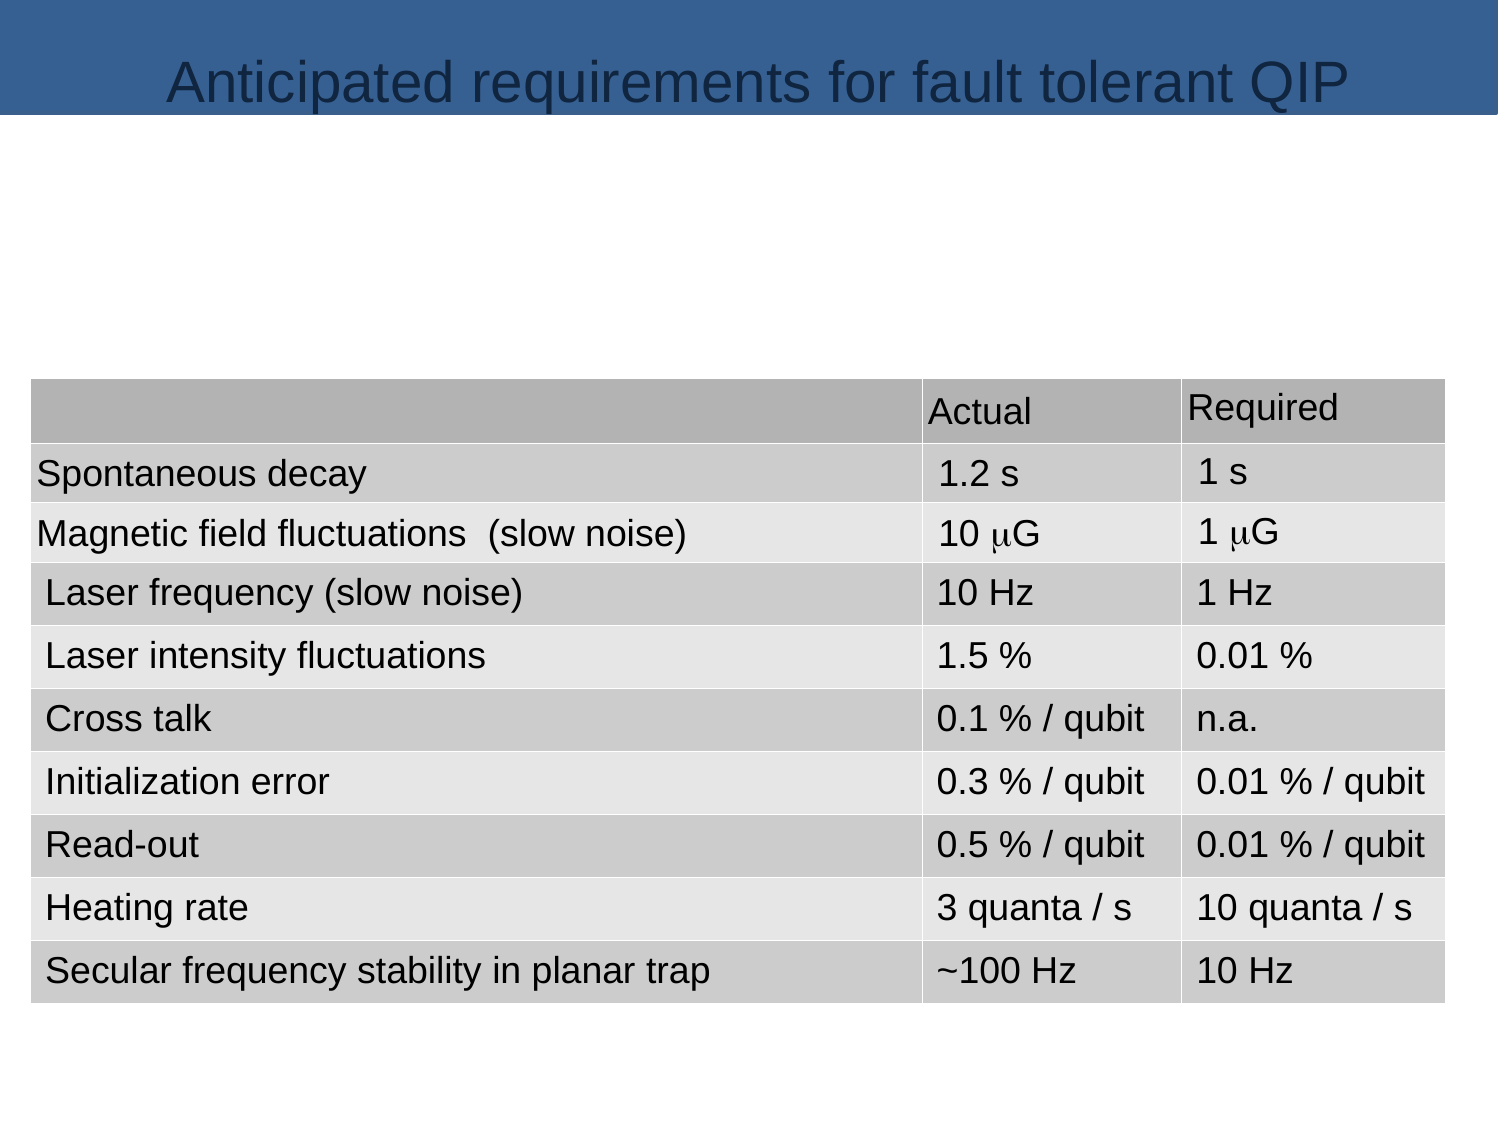

Anticipated requirements for fault tolerant QIP
| | Actual | Required |
| --- | --- | --- |
| Spontaneous decay | 1.2 s | 1 s |
| Magnetic field fluctuations (slow noise) | 10 mG | 1 mG |
| Laser frequency (slow noise) | 10 Hz | 1 Hz |
| Laser intensity fluctuations | 1.5 % | 0.01 % |
| Cross talk | 0.1 % / qubit | n.a. |
| Initialization error | 0.3 % / qubit | 0.01 % / qubit |
| Read-out | 0.5 % / qubit | 0.01 % / qubit |
| Heating rate | 3 quanta / s | 10 quanta / s |
| Secular frequency stability in planar trap | ~100 Hz | 10 Hz |